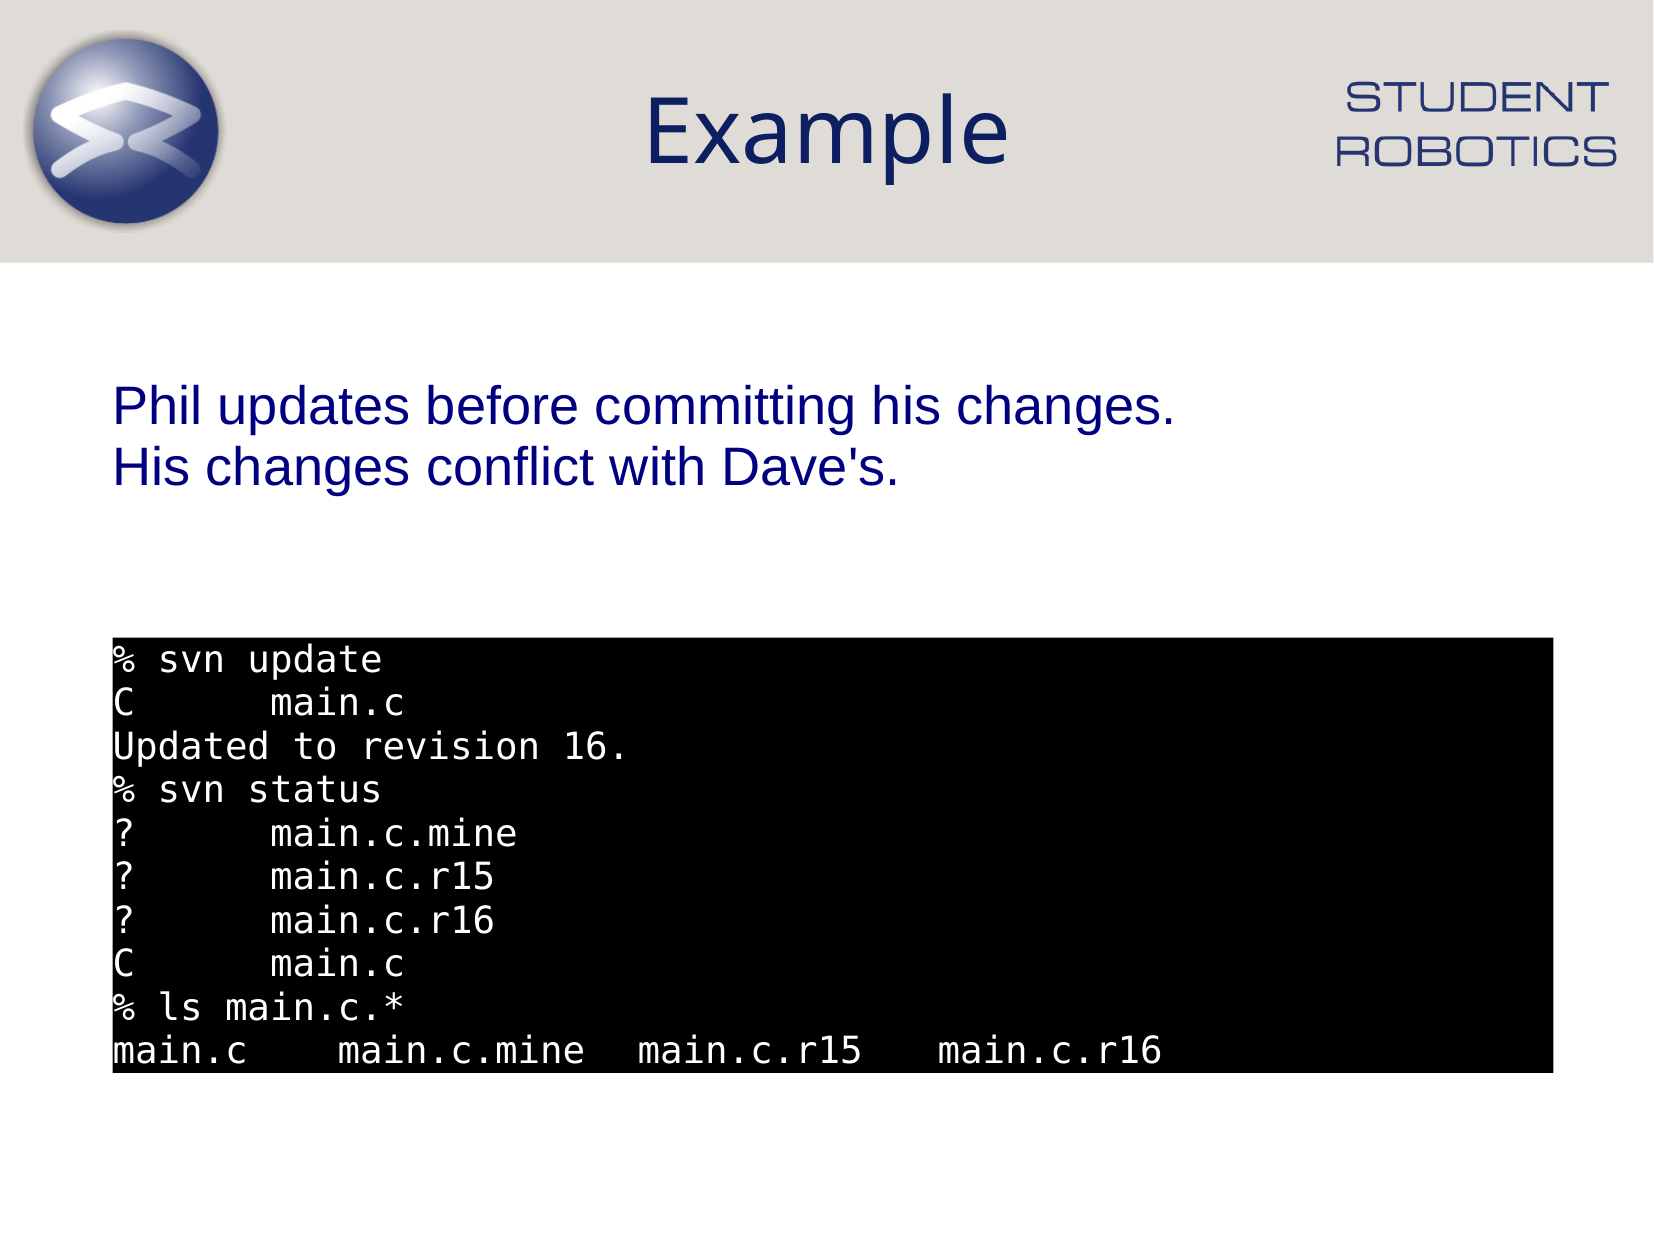

# Example
Phil updates before committing his changes.
His changes conflict with Dave's.
% svn update
C main.c
Updated to revision 16.
% svn status
? main.c.mine
? main.c.r15
? main.c.r16
C main.c
% ls main.c.*
main.c 	main.c.mine	main.c.r15 	main.c.r16